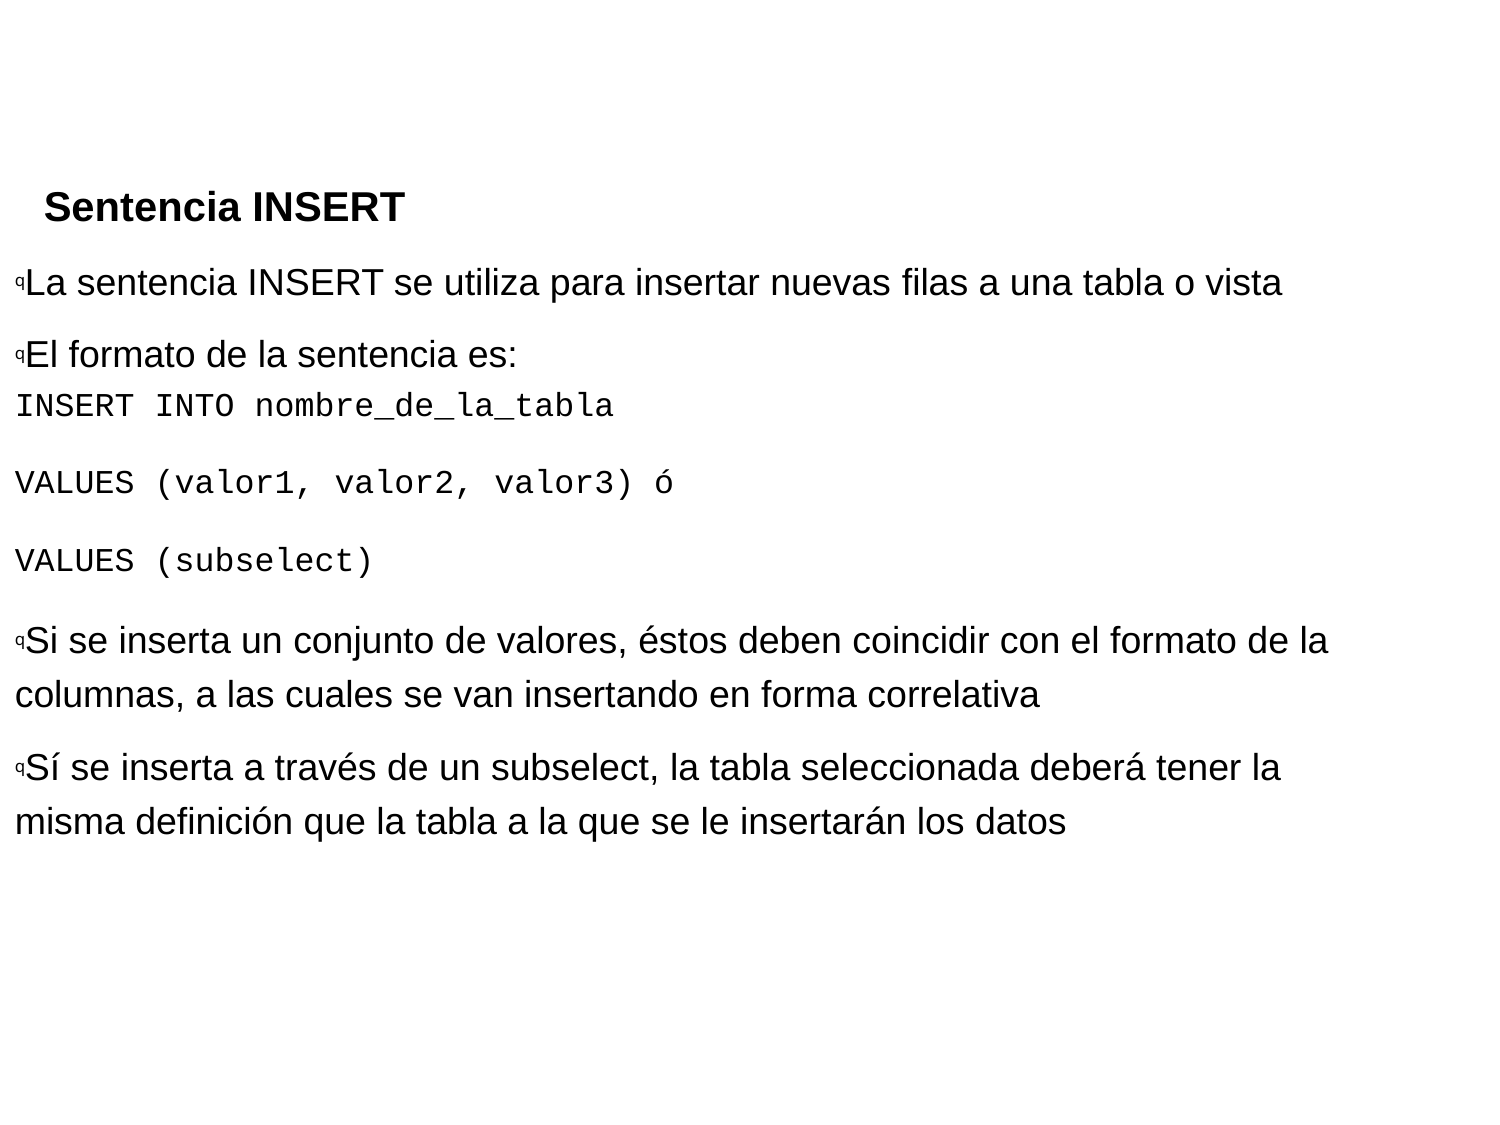

# Sentencia INSERT
La sentencia INSERT se utiliza para insertar nuevas filas a una tabla o vista
El formato de la sentencia es:
INSERT INTO nombre_de_la_tabla
VALUES (valor1, valor2, valor3) ó
VALUES (subselect)
Si se inserta un conjunto de valores, éstos deben coincidir con el formato de la columnas, a las cuales se van insertando en forma correlativa
Sí se inserta a través de un subselect, la tabla seleccionada deberá tener la misma definición que la tabla a la que se le insertarán los datos